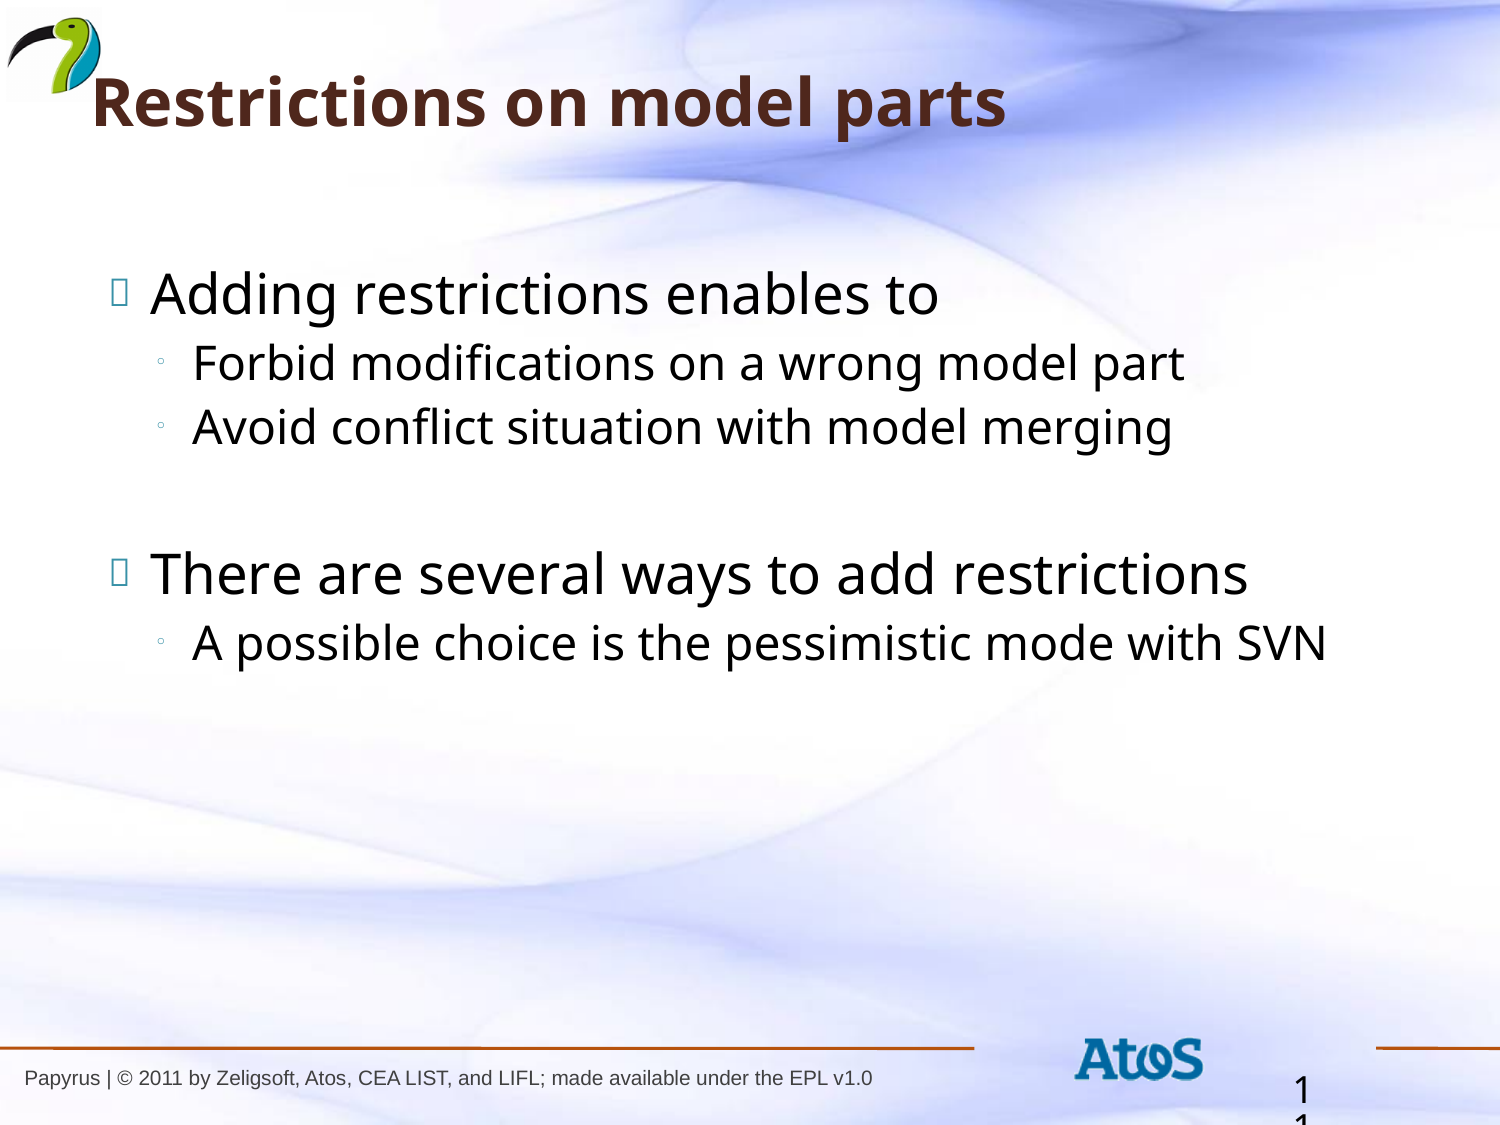

Restrictions on model parts
# Adding restrictions enables to
Forbid modifications on a wrong model part
Avoid conflict situation with model merging
There are several ways to add restrictions
A possible choice is the pessimistic mode with SVN